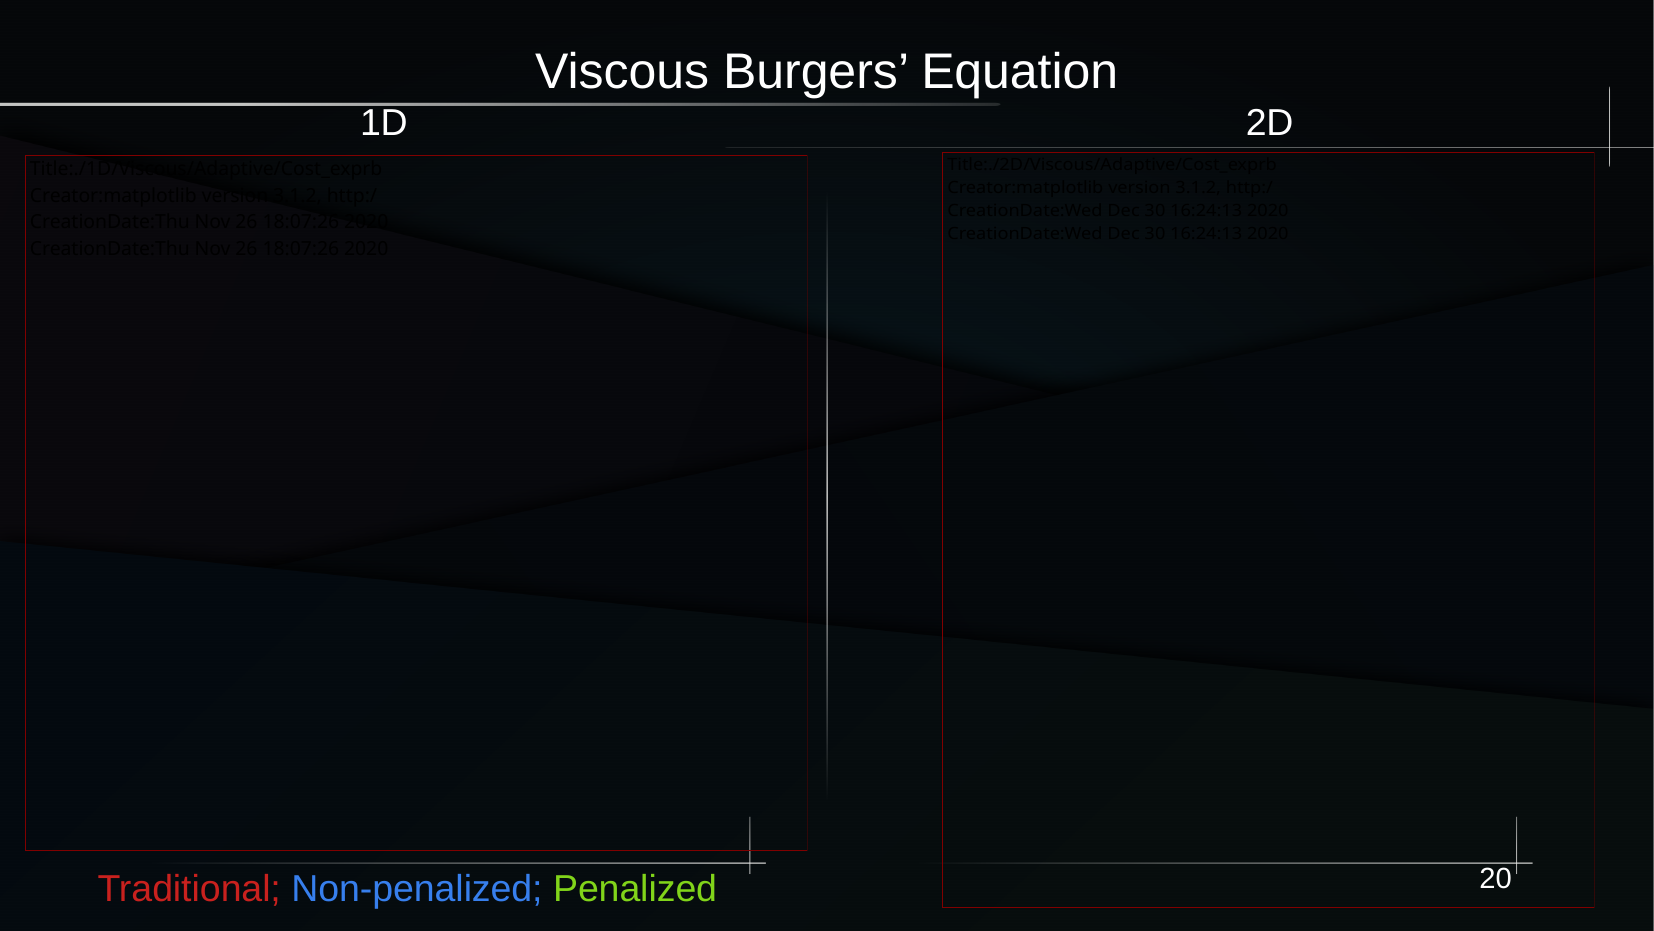

Viscous Burgers’ Equation
1D												2D
Traditional; Non-penalized; Penalized
20